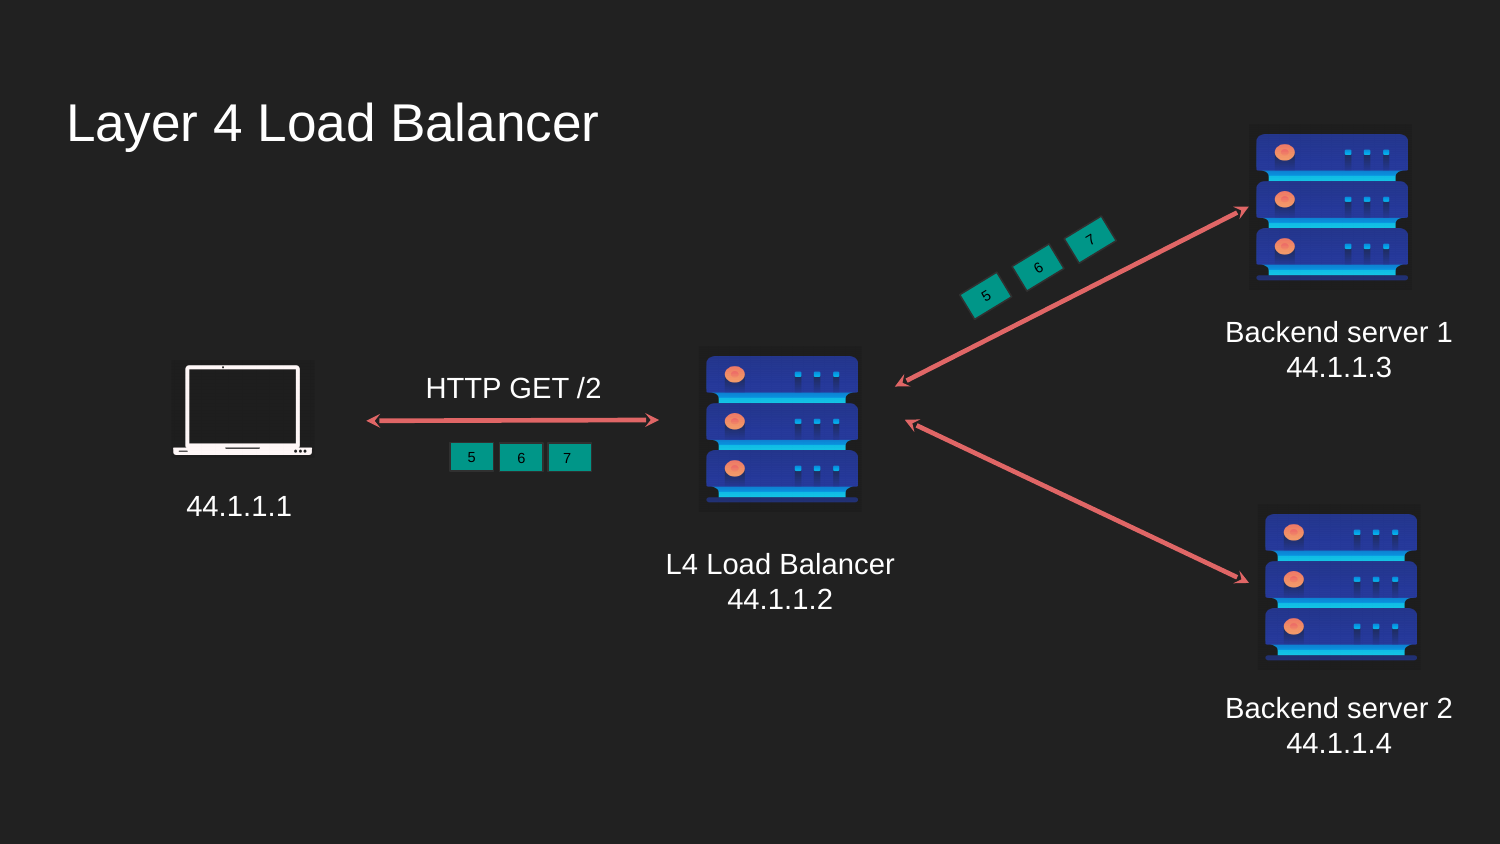

# Layer 4 Load Balancer
7
6
5
Backend server 1
44.1.1.3
HTTP GET /2
5
6
7
44.1.1.1
L4 Load Balancer
44.1.1.2
Backend server 2
44.1.1.4